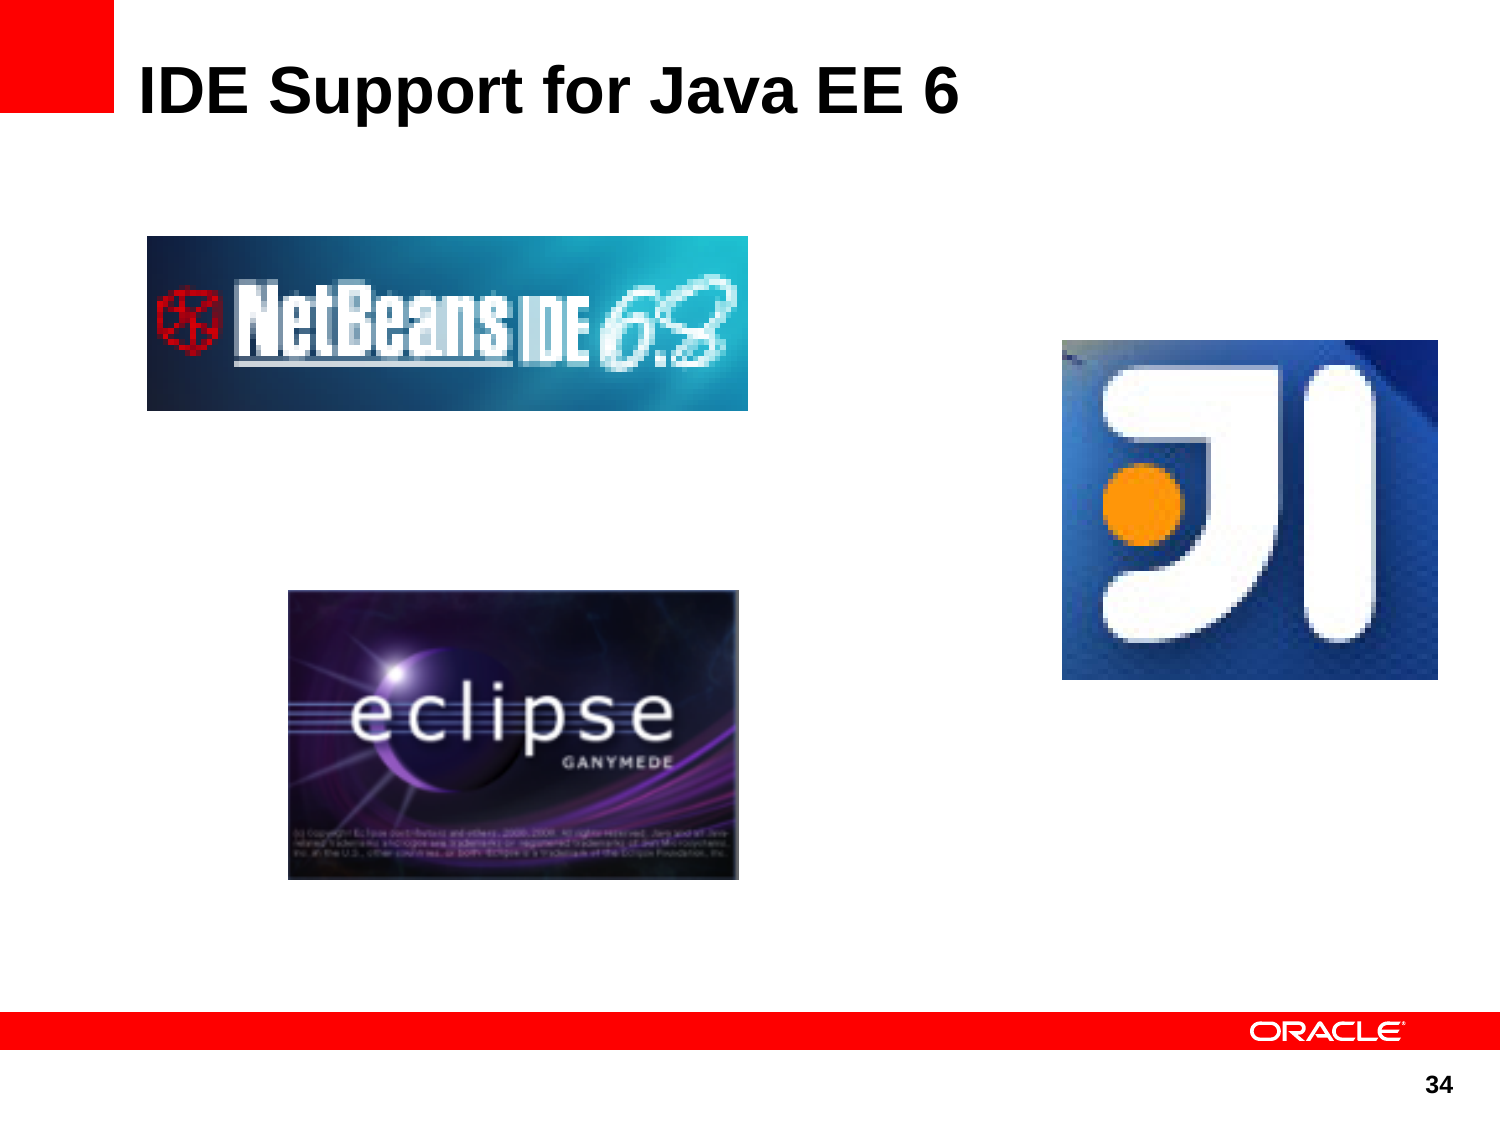

# IDE Support for Java EE 6